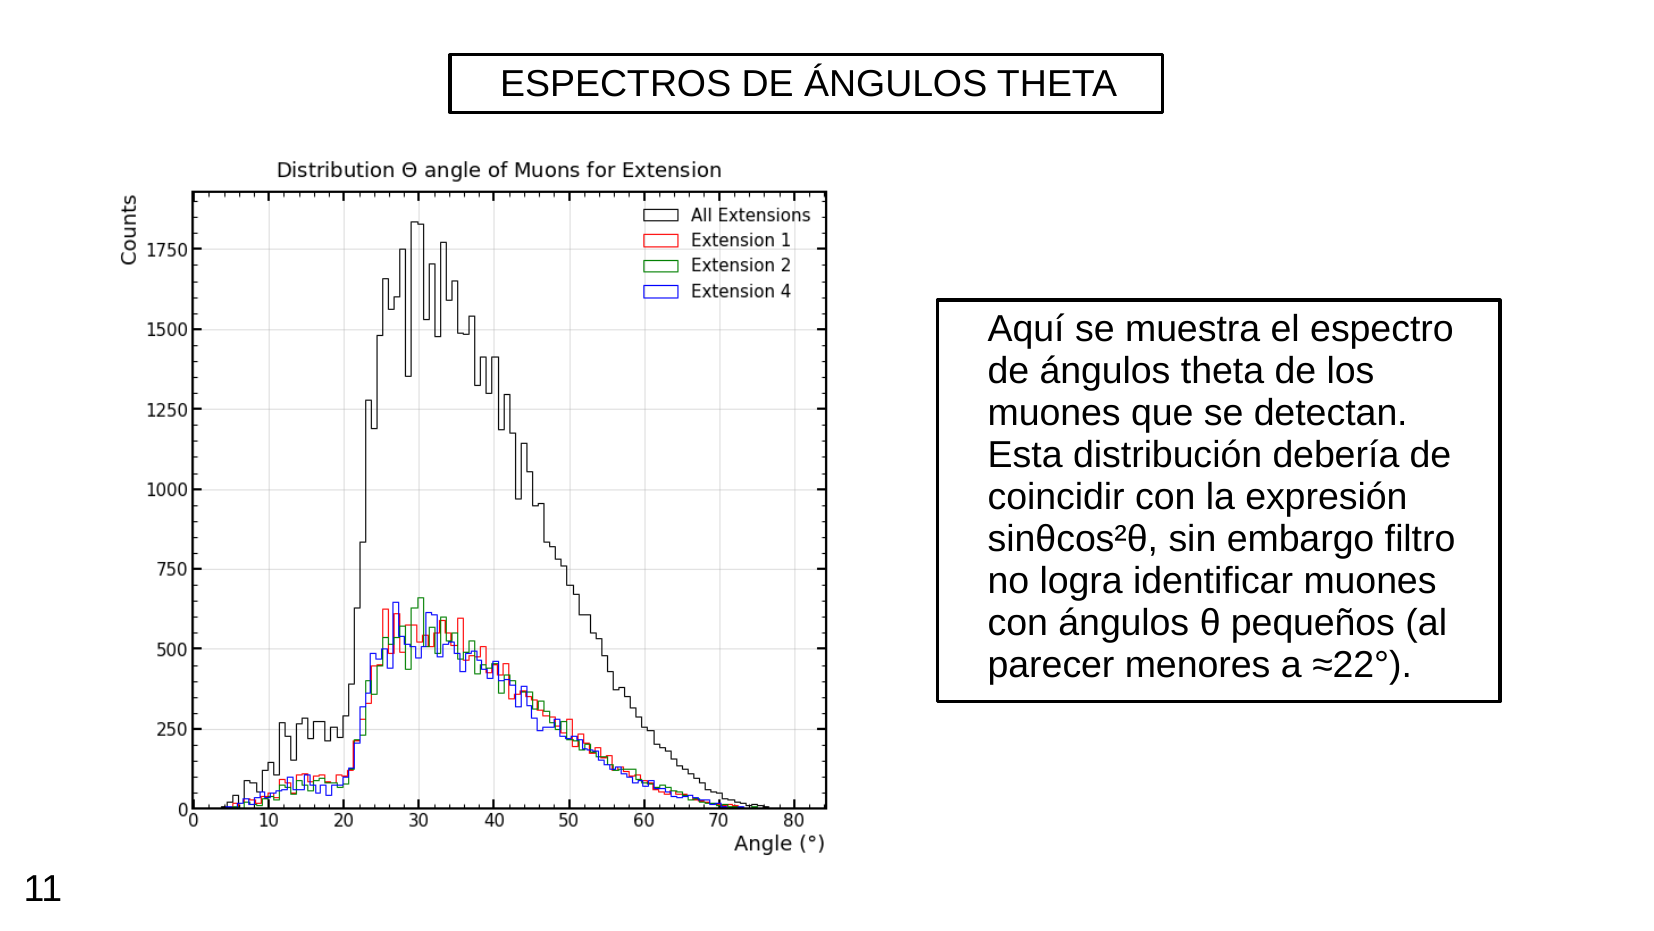

ESPECTROS DE ÁNGULOS THETA
Aquí se muestra el espectro de ángulos theta de los muones que se detectan. Esta distribución debería de coincidir con la expresión sinθcos²θ, sin embargo filtro no logra identificar muones con ángulos θ pequeños (al parecer menores a ≈22°).